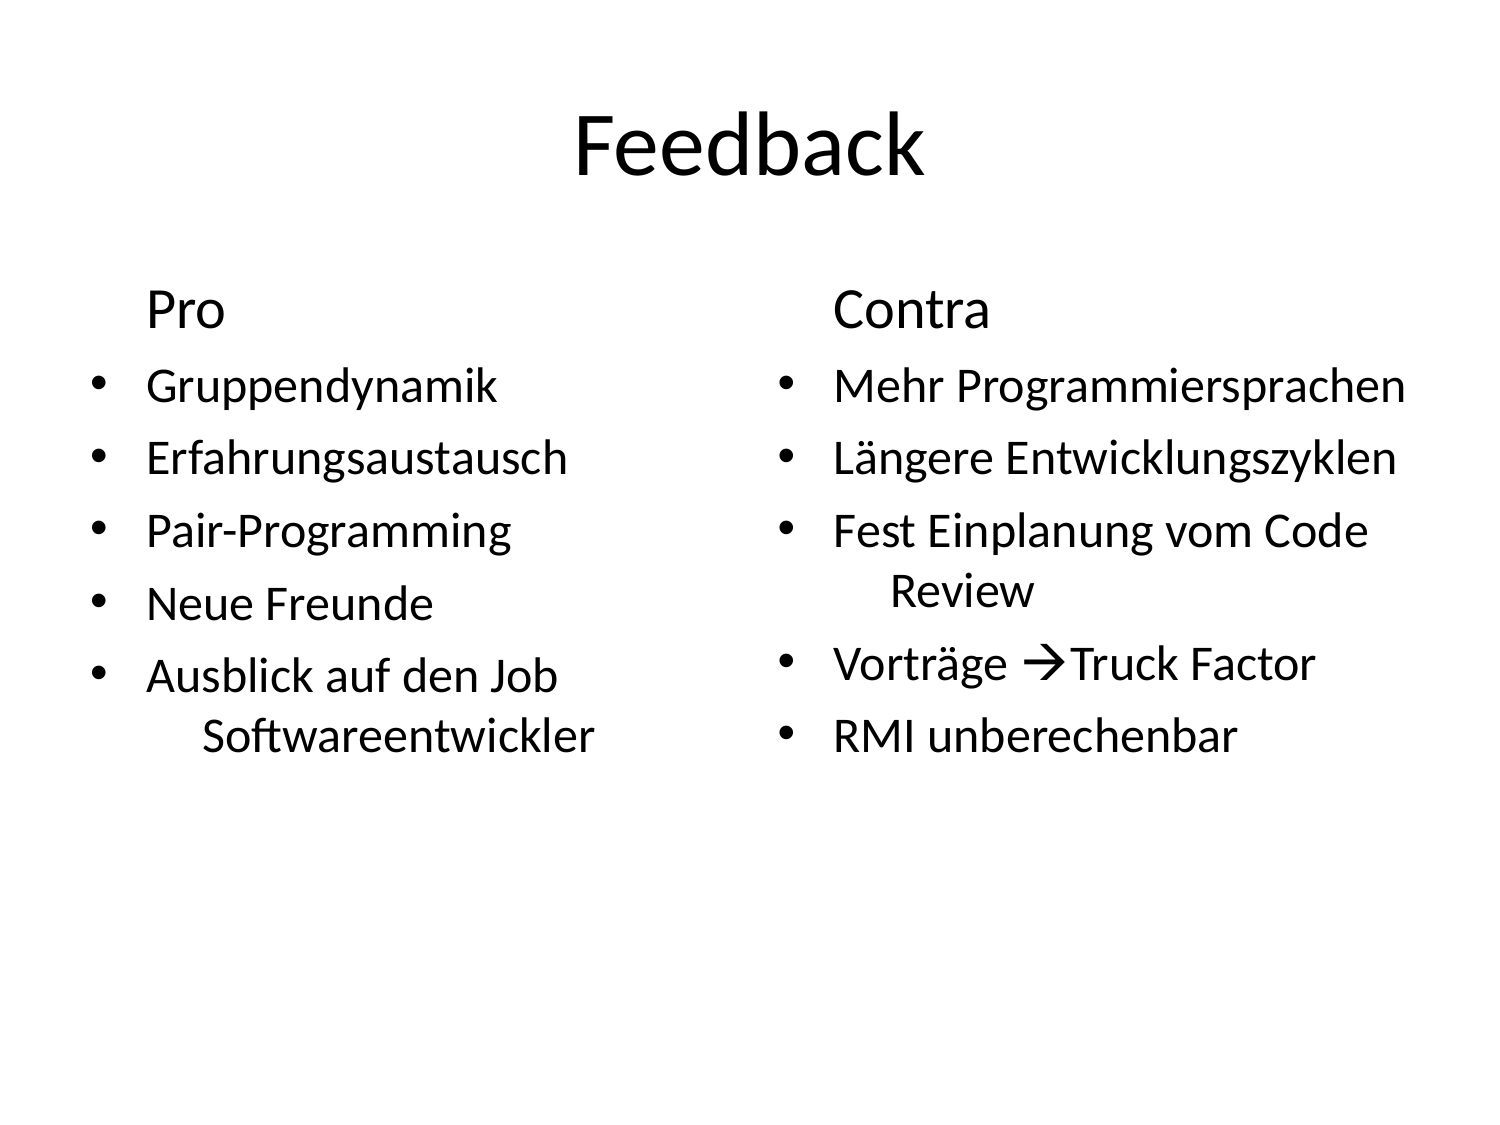

# Feedback
Pro
Gruppendynamik
Erfahrungsaustausch
Pair-Programming
Neue Freunde
Ausblick auf den Job Softwareentwickler
Contra
Mehr Programmiersprachen
Längere Entwicklungszyklen
Fest Einplanung vom Code Review
Vorträge Truck Factor
RMI unberechenbar